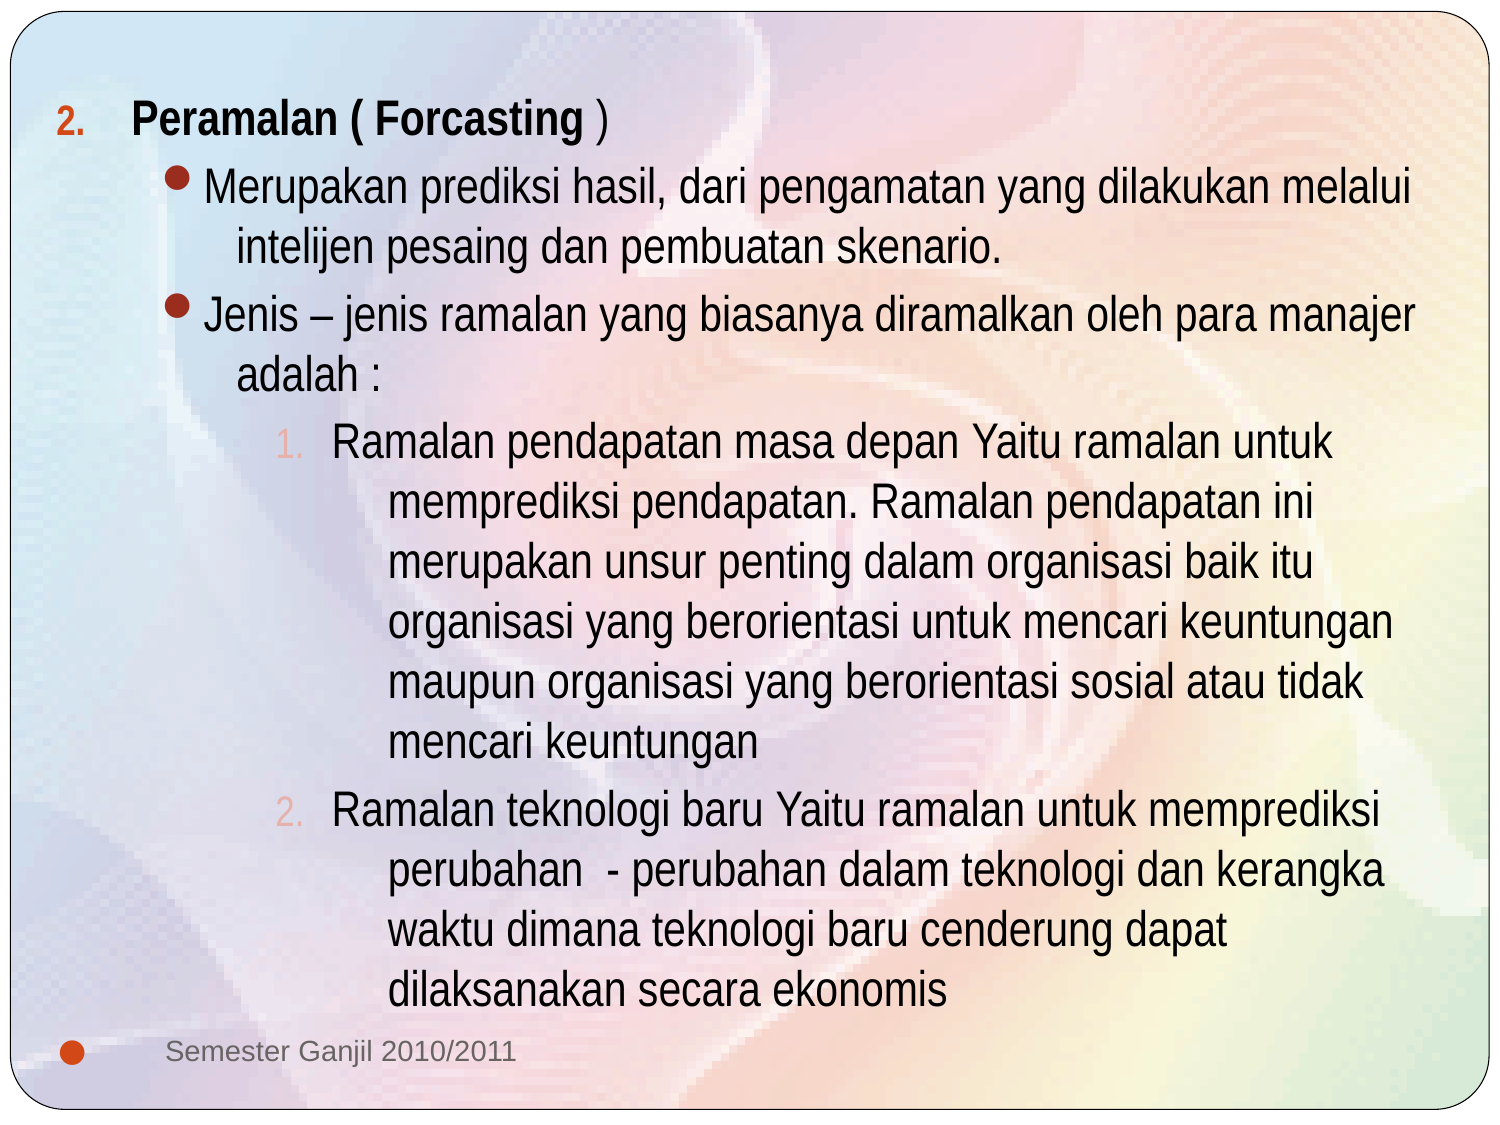

# Peramalan ( Forcasting )
Merupakan prediksi hasil, dari pengamatan yang dilakukan melalui intelijen pesaing dan pembuatan skenario.
Jenis – jenis ramalan yang biasanya diramalkan oleh para manajer adalah :
Ramalan pendapatan masa depan Yaitu ramalan untuk memprediksi pendapatan. Ramalan pendapatan ini merupakan unsur penting dalam organisasi baik itu organisasi yang berorientasi untuk mencari keuntungan maupun organisasi yang berorientasi sosial atau tidak mencari keuntungan
Ramalan teknologi baru Yaitu ramalan untuk memprediksi perubahan - perubahan dalam teknologi dan kerangka waktu dimana teknologi baru cenderung dapat dilaksanakan secara ekonomis
Semester Ganjil 2010/2011